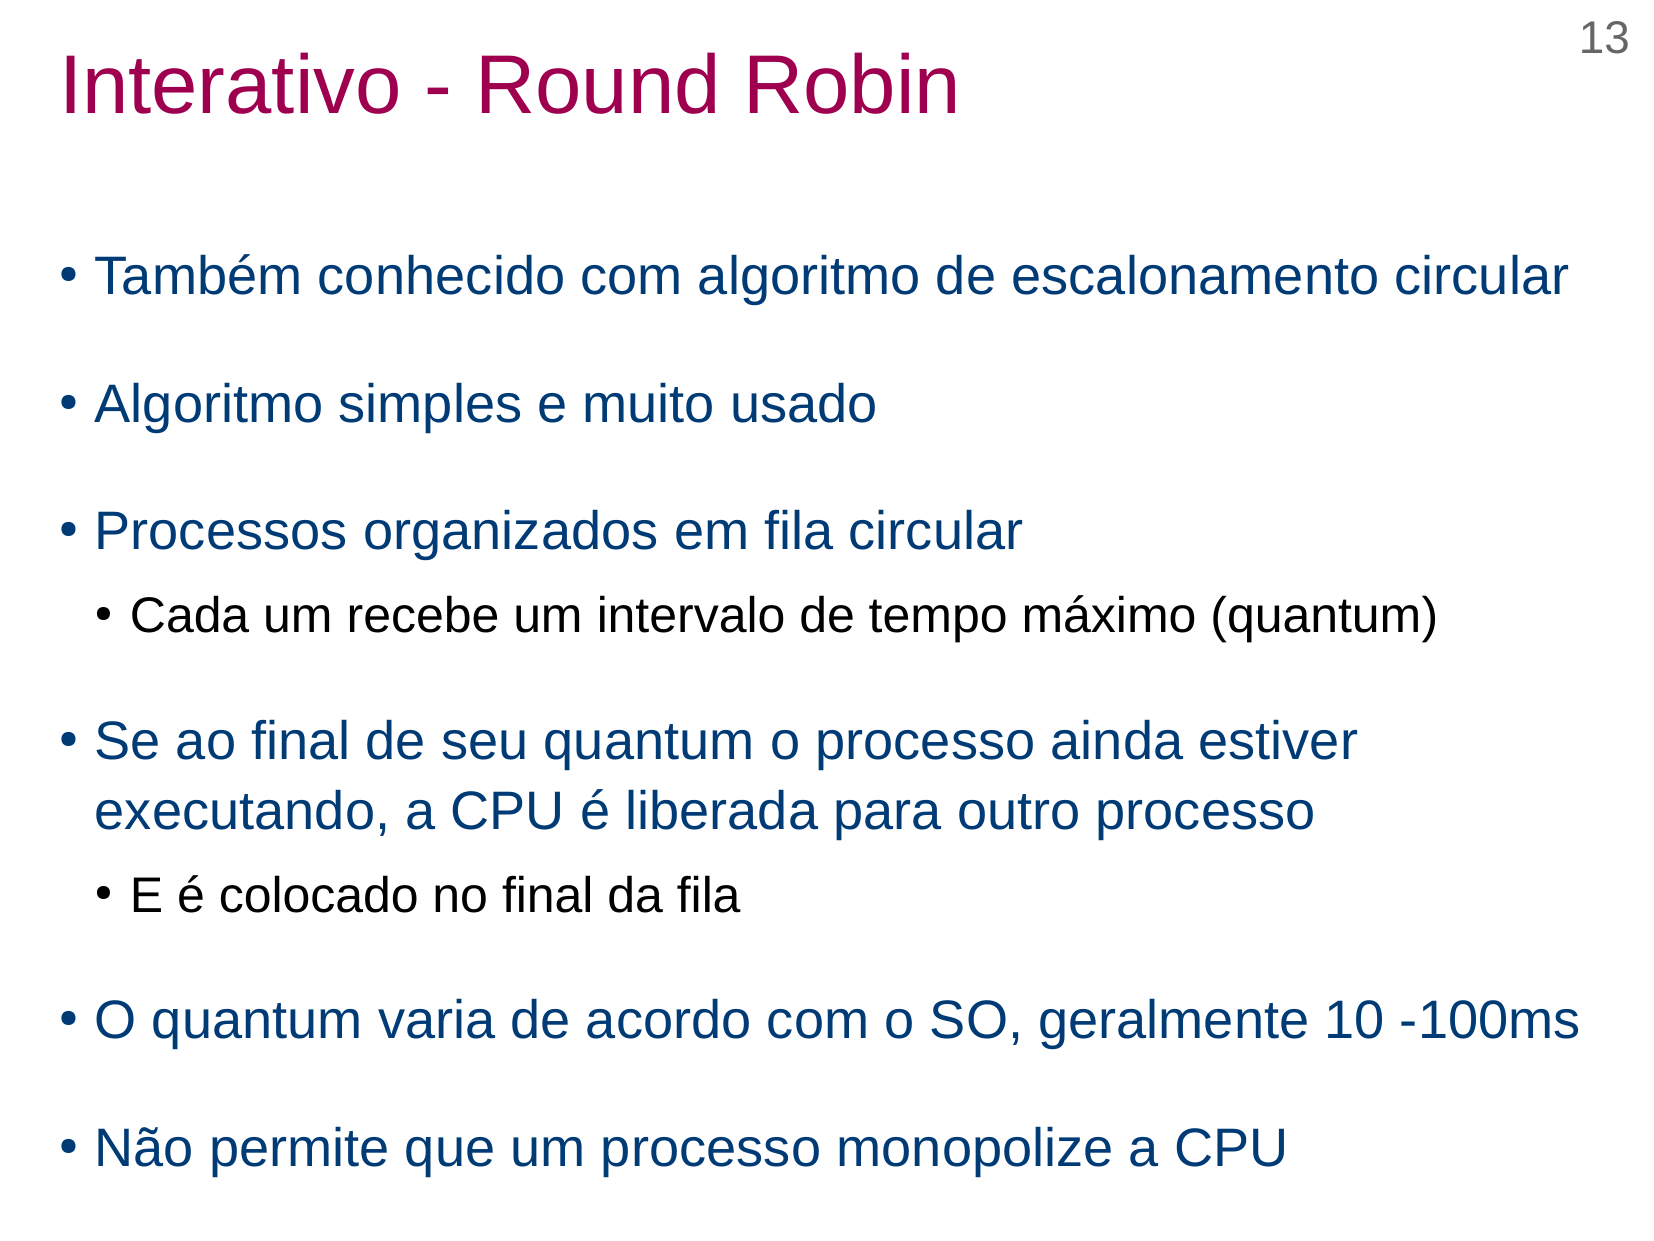

13
# Interativo - Round Robin
Também conhecido com algoritmo de escalonamento circular
Algoritmo simples e muito usado
Processos organizados em fila circular
Cada um recebe um intervalo de tempo máximo (quantum)
Se ao final de seu quantum o processo ainda estiver executando, a CPU é liberada para outro processo
E é colocado no final da fila
O quantum varia de acordo com o SO, geralmente 10 -100ms
Não permite que um processo monopolize a CPU